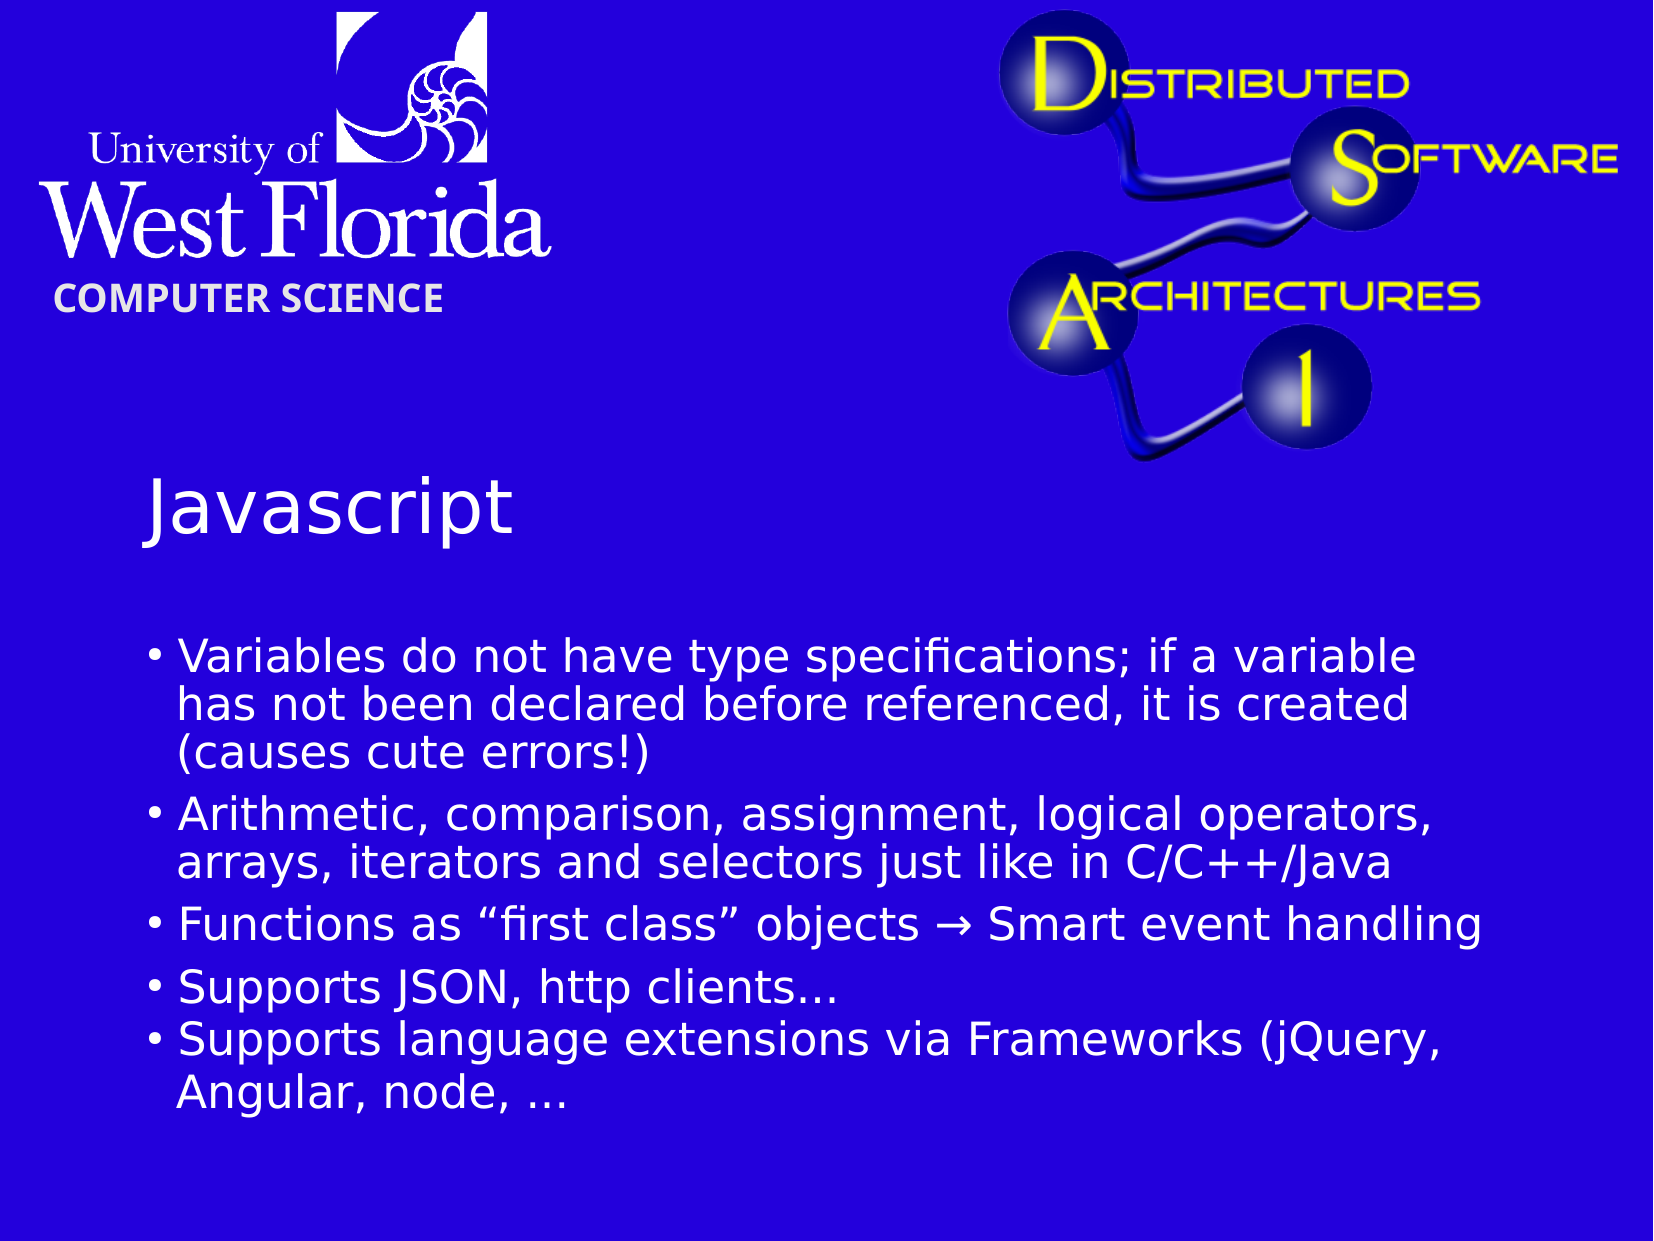

COMPUTER SCIENCE
Javascript
 Variables do not have type specifications; if a variable
 has not been declared before referenced, it is created
 (causes cute errors!)
 Arithmetic, comparison, assignment, logical operators,
 arrays, iterators and selectors just like in C/C++/Java
 Functions as “first class” objects → Smart event handling
 Supports JSON, http clients...
 Supports language extensions via Frameworks (jQuery,
 Angular, node, ...